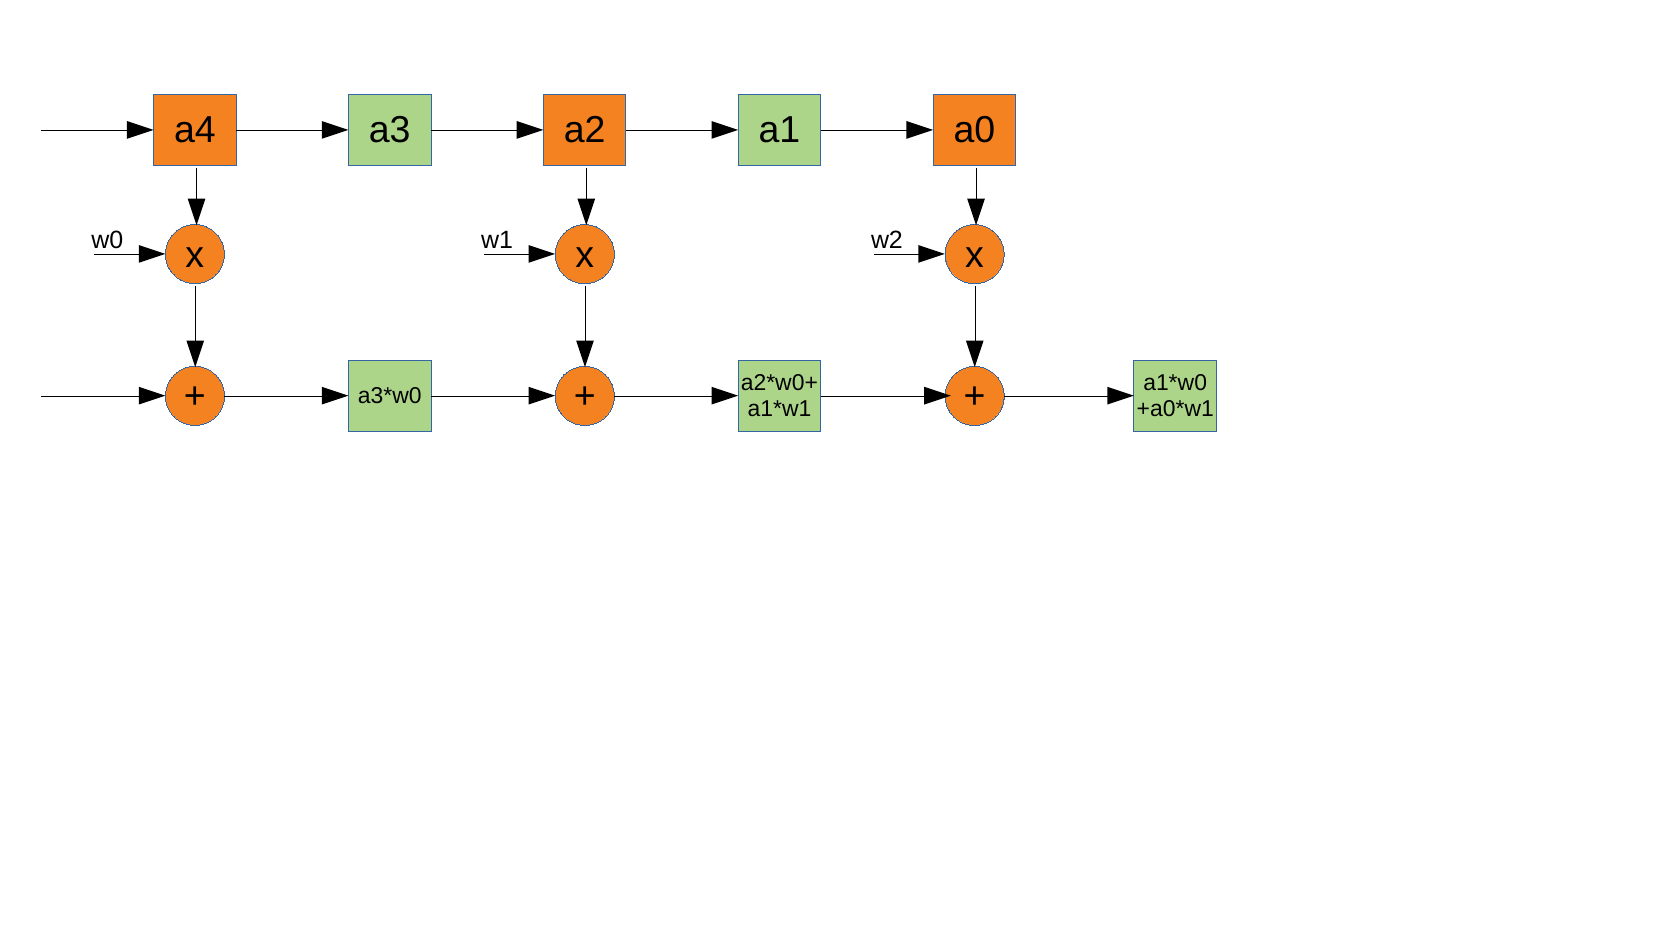

a4
a3
a2
a1
a0
w0
w1
w2
x
x
x
a3*w0
a2*w0+
a1*w1
a1*w0
+a0*w1
+
+
+